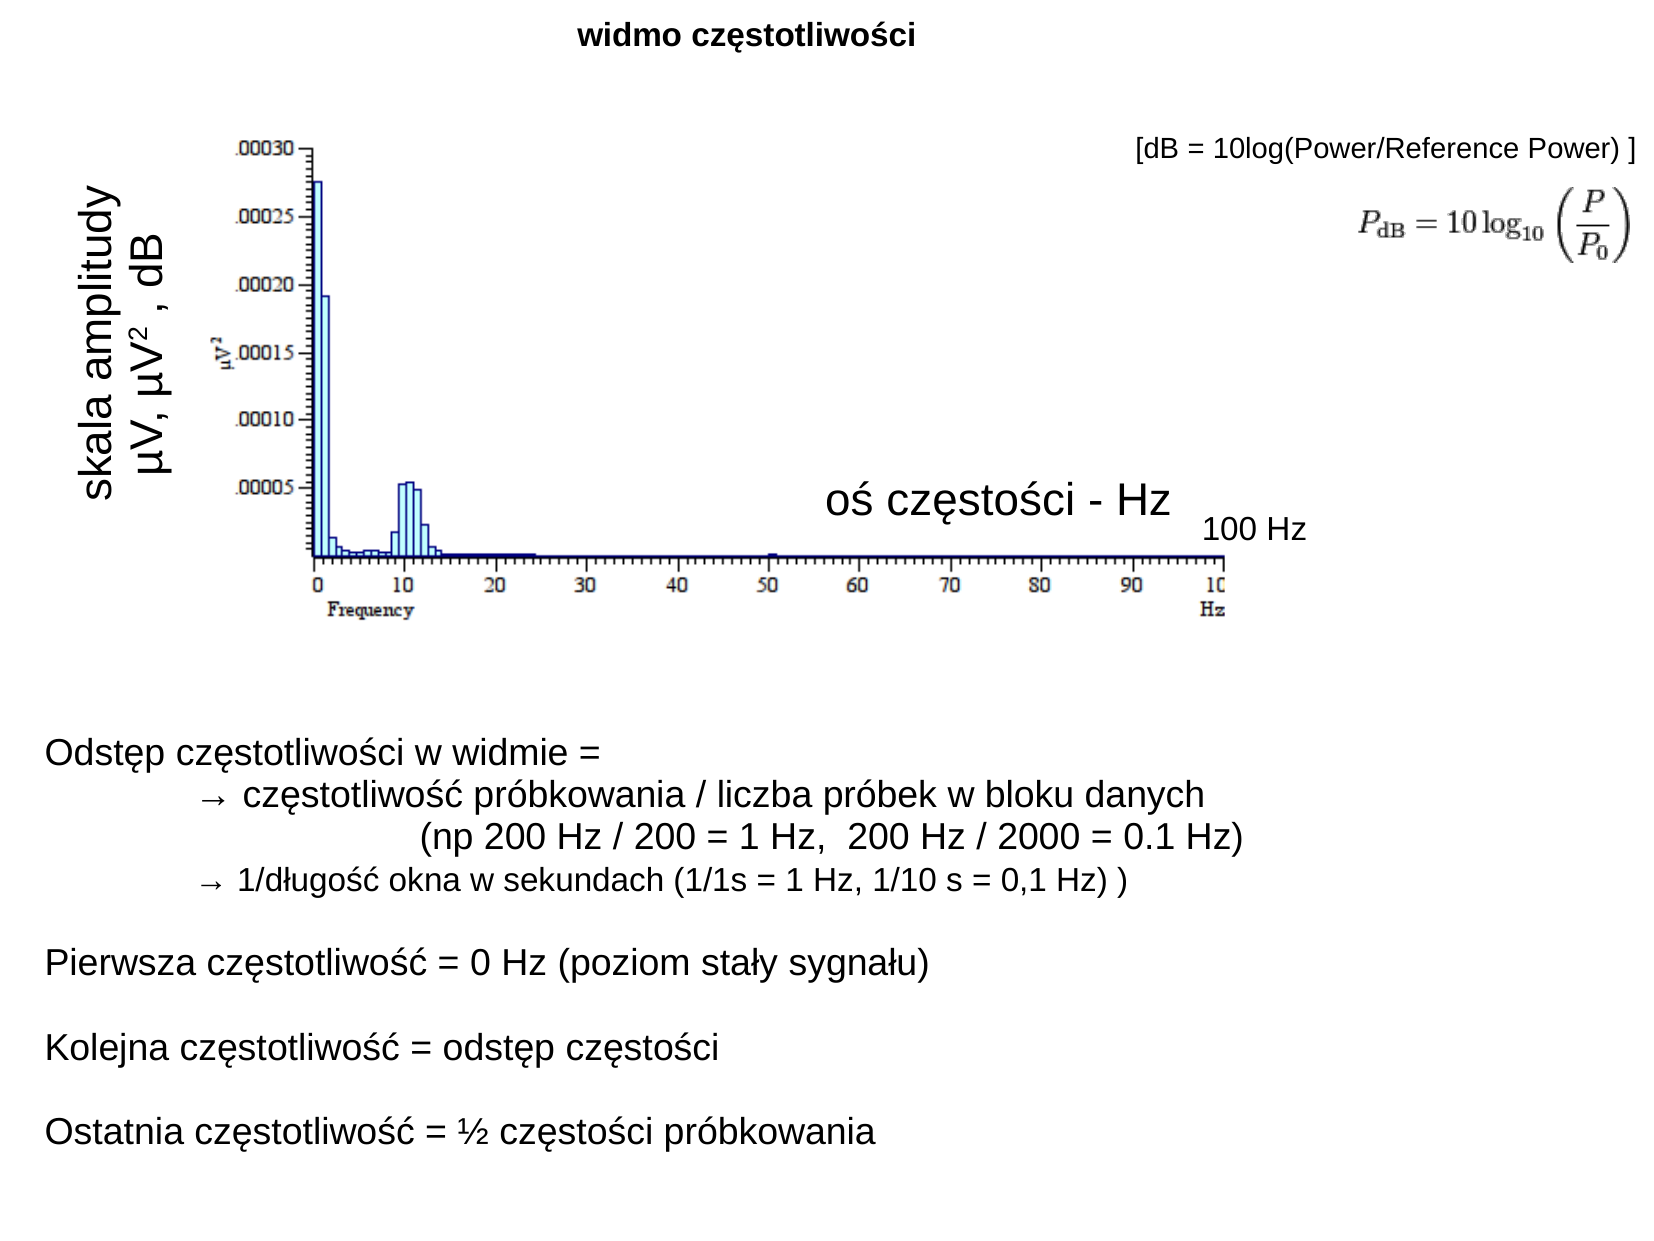

widmo częstotliwości
[dB = 10log(Power/Reference Power) ]
skala amplitudy
 µV, µV2 , dB
oś częstości - Hz
100 Hz
Odstęp częstotliwości w widmie =
		→ częstotliwość próbkowania / liczba próbek w bloku danych
					(np 200 Hz / 200 = 1 Hz, 200 Hz / 2000 = 0.1 Hz)
		→ 1/długość okna w sekundach (1/1s = 1 Hz, 1/10 s = 0,1 Hz) )
Pierwsza częstotliwość = 0 Hz (poziom stały sygnału)‏
Kolejna częstotliwość = odstęp częstości
Ostatnia częstotliwość = ½ częstości próbkowania